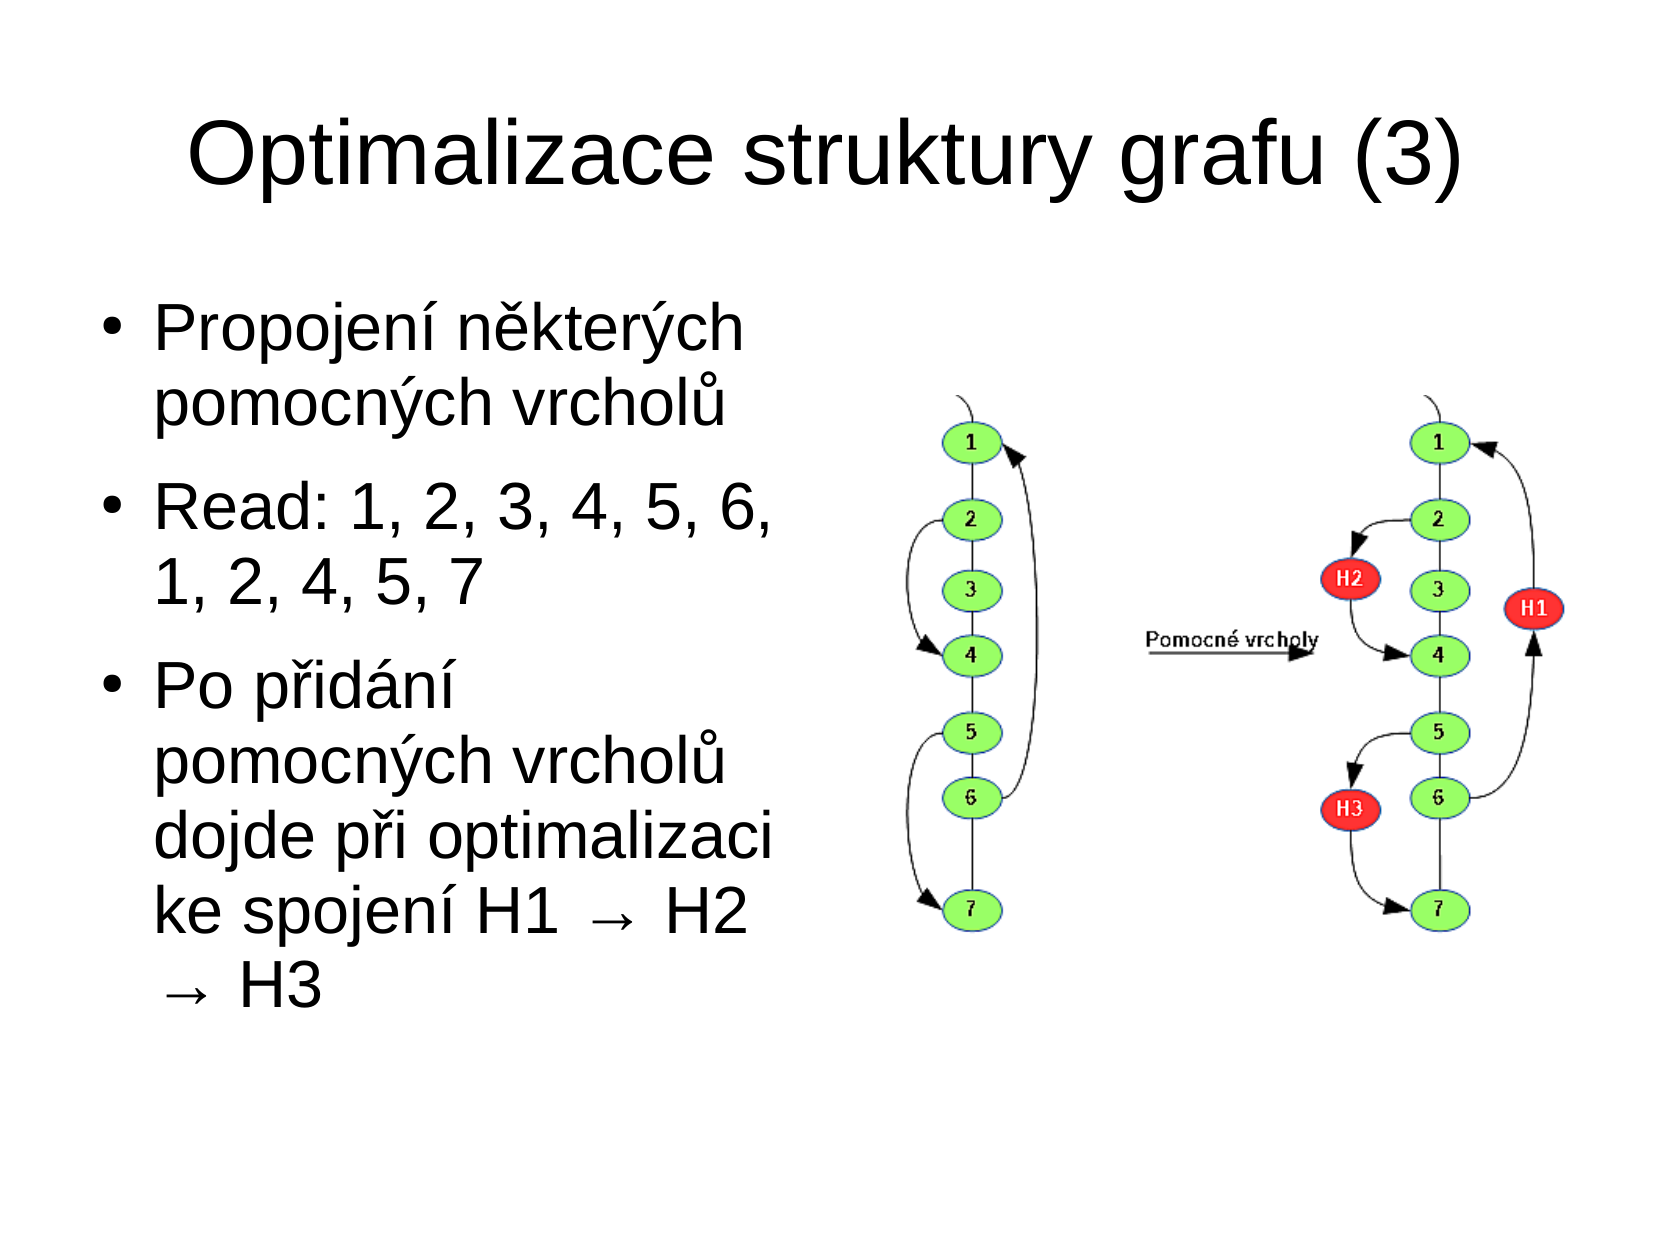

# Optimalizace struktury grafu (3)
Propojení některých pomocných vrcholů
Read: 1, 2, 3, 4, 5, 6, 1, 2, 4, 5, 7
Po přidání pomocných vrcholů dojde při optimalizaci ke spojení H1 → H2 → H3